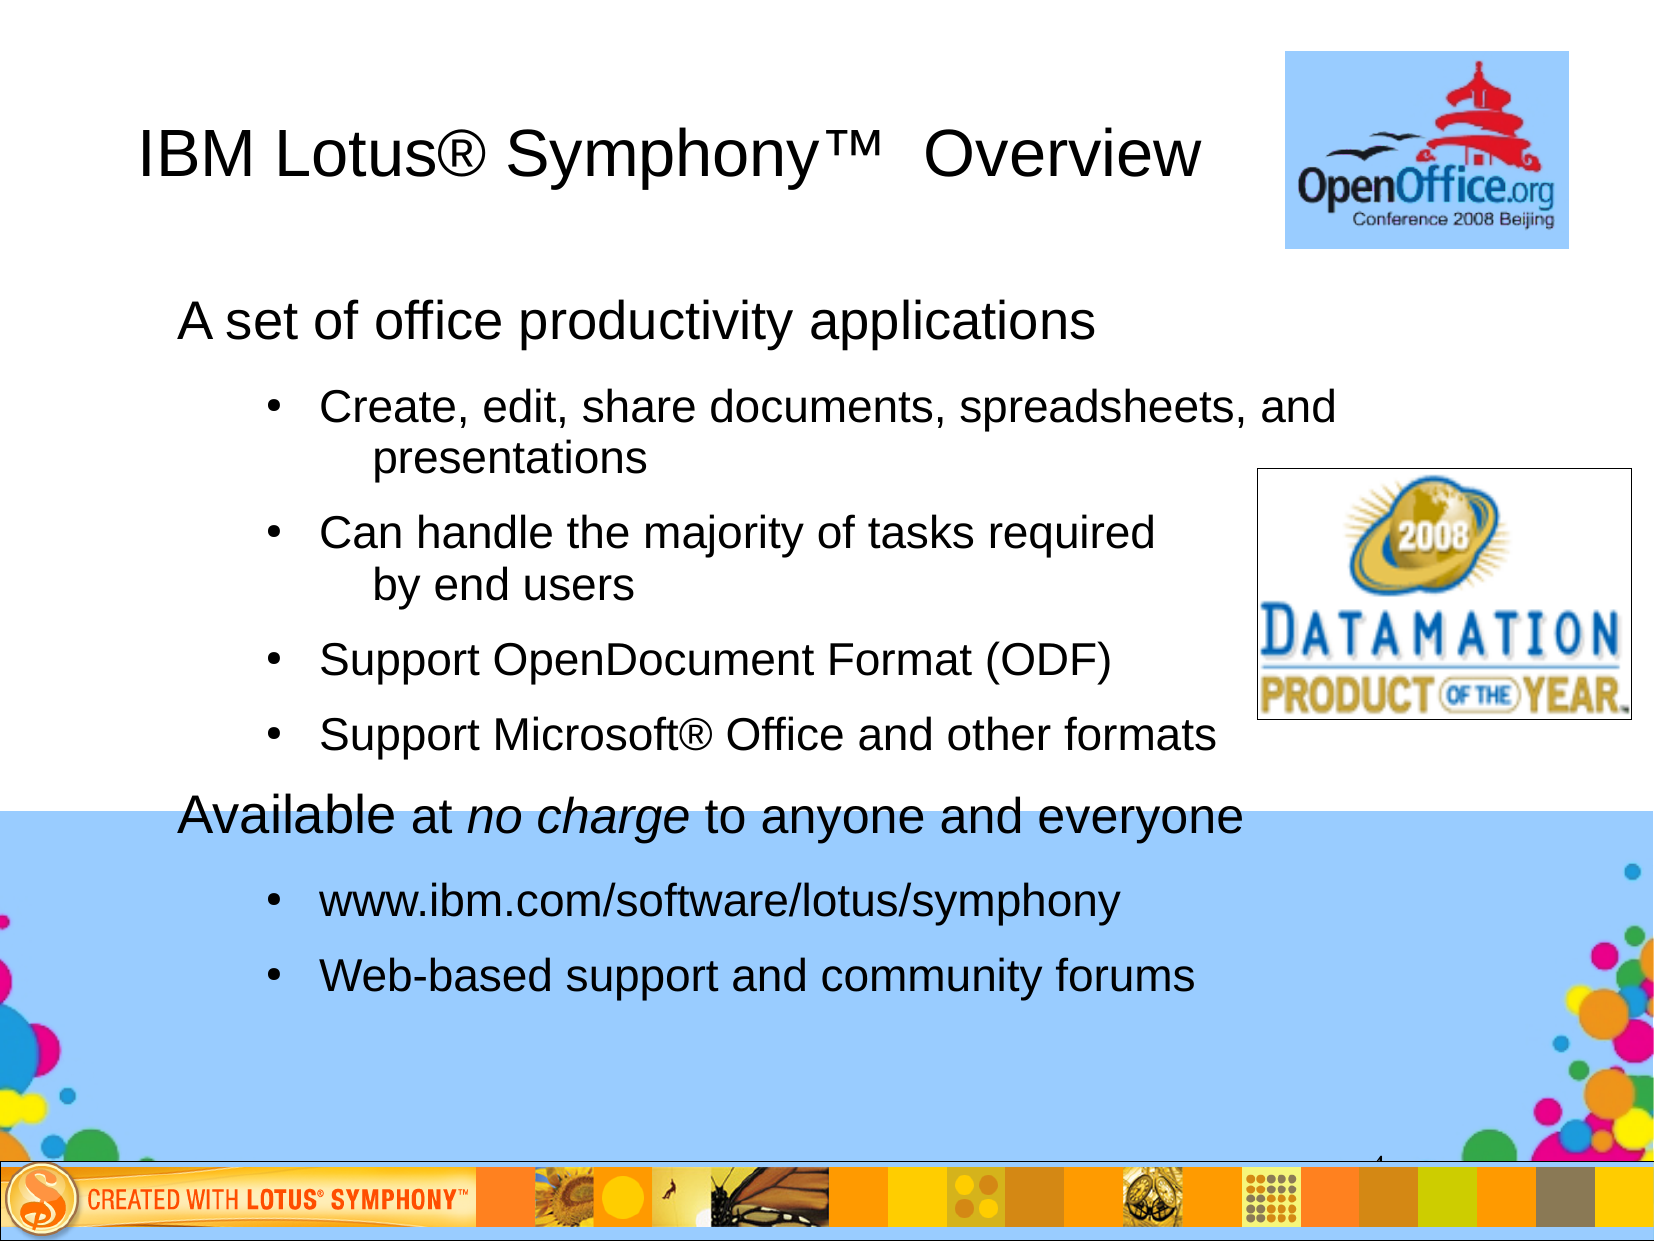

# IBM Lotus® Symphony™ Overview
A set of office productivity applications
Create, edit, share documents, spreadsheets, and presentations
Can handle the majority of tasks required
by end users
Support OpenDocument Format (ODF)
Support Microsoft® Office and other formats
Available at no charge to anyone and everyone
www.ibm.com/software/lotus/symphony
Web-based support and community forums
4